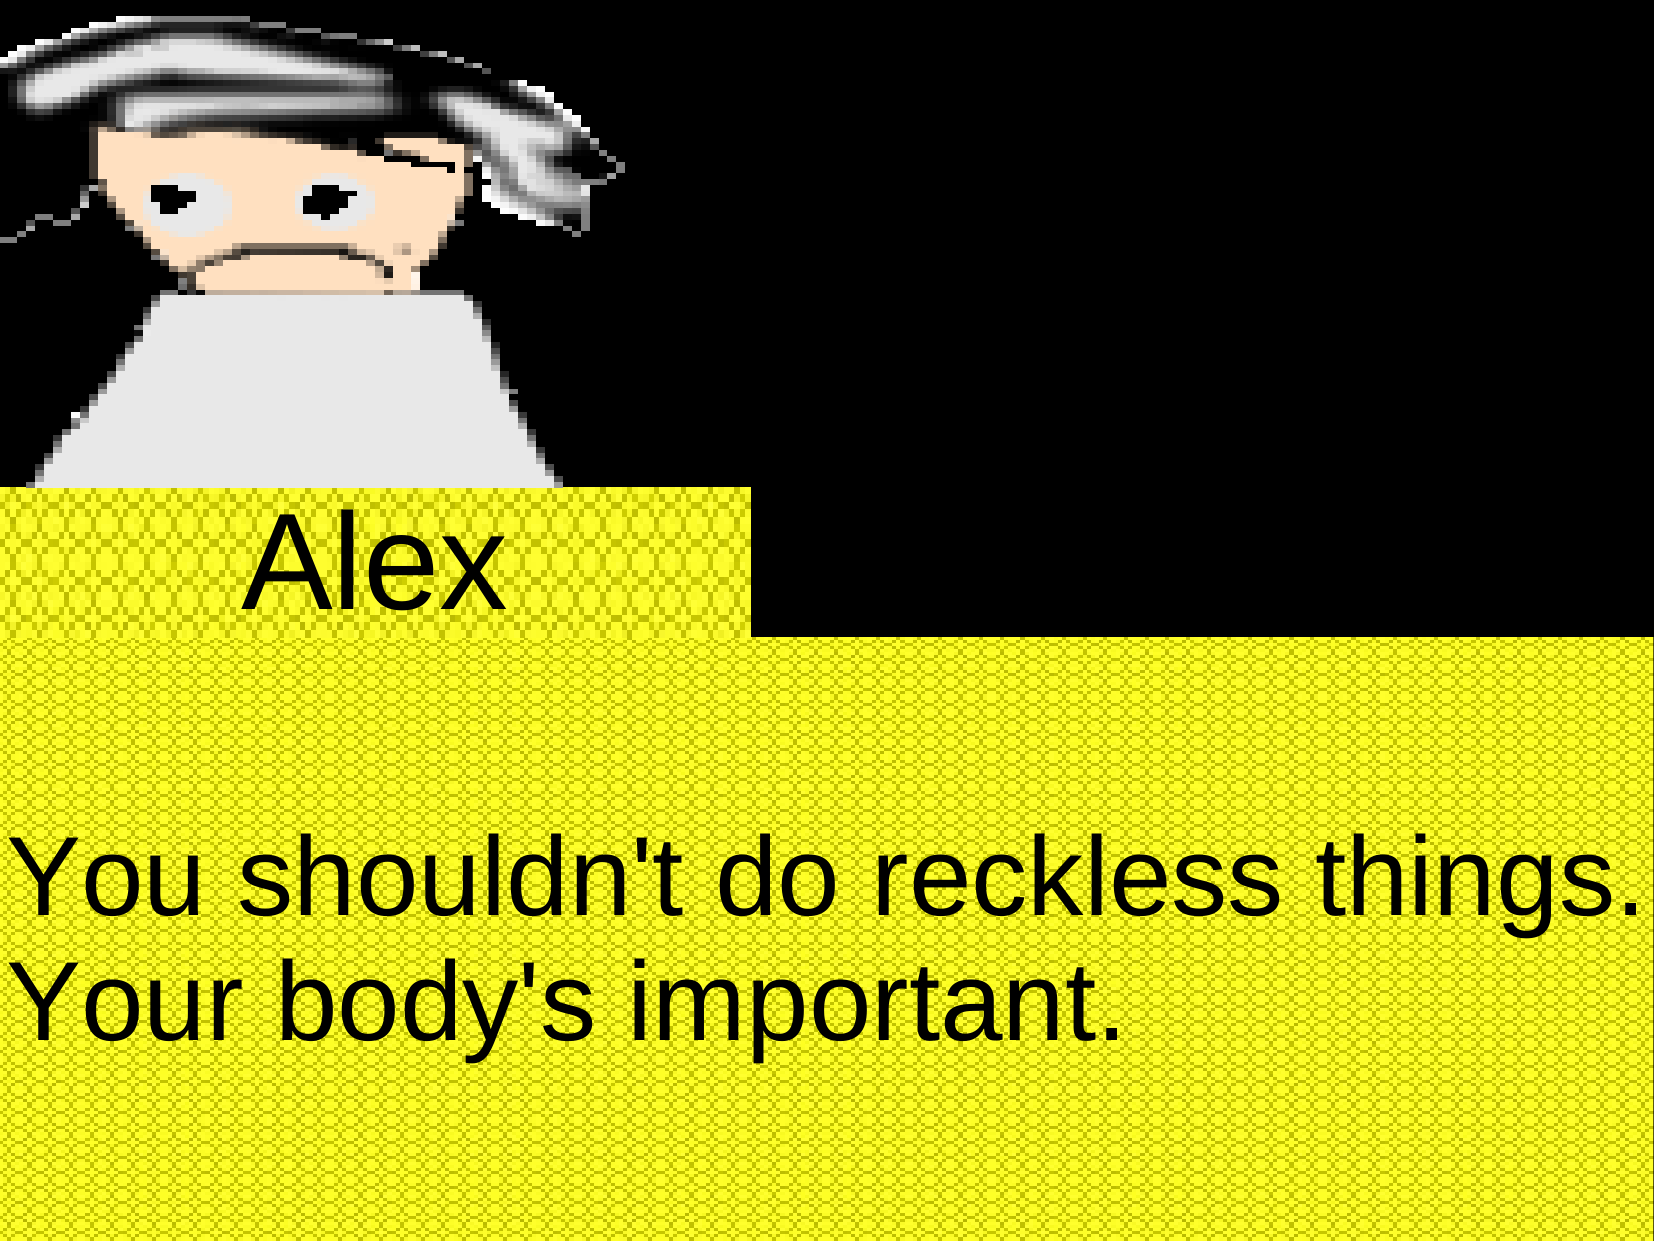

Alex
You shouldn't do reckless things.
Your body's important.